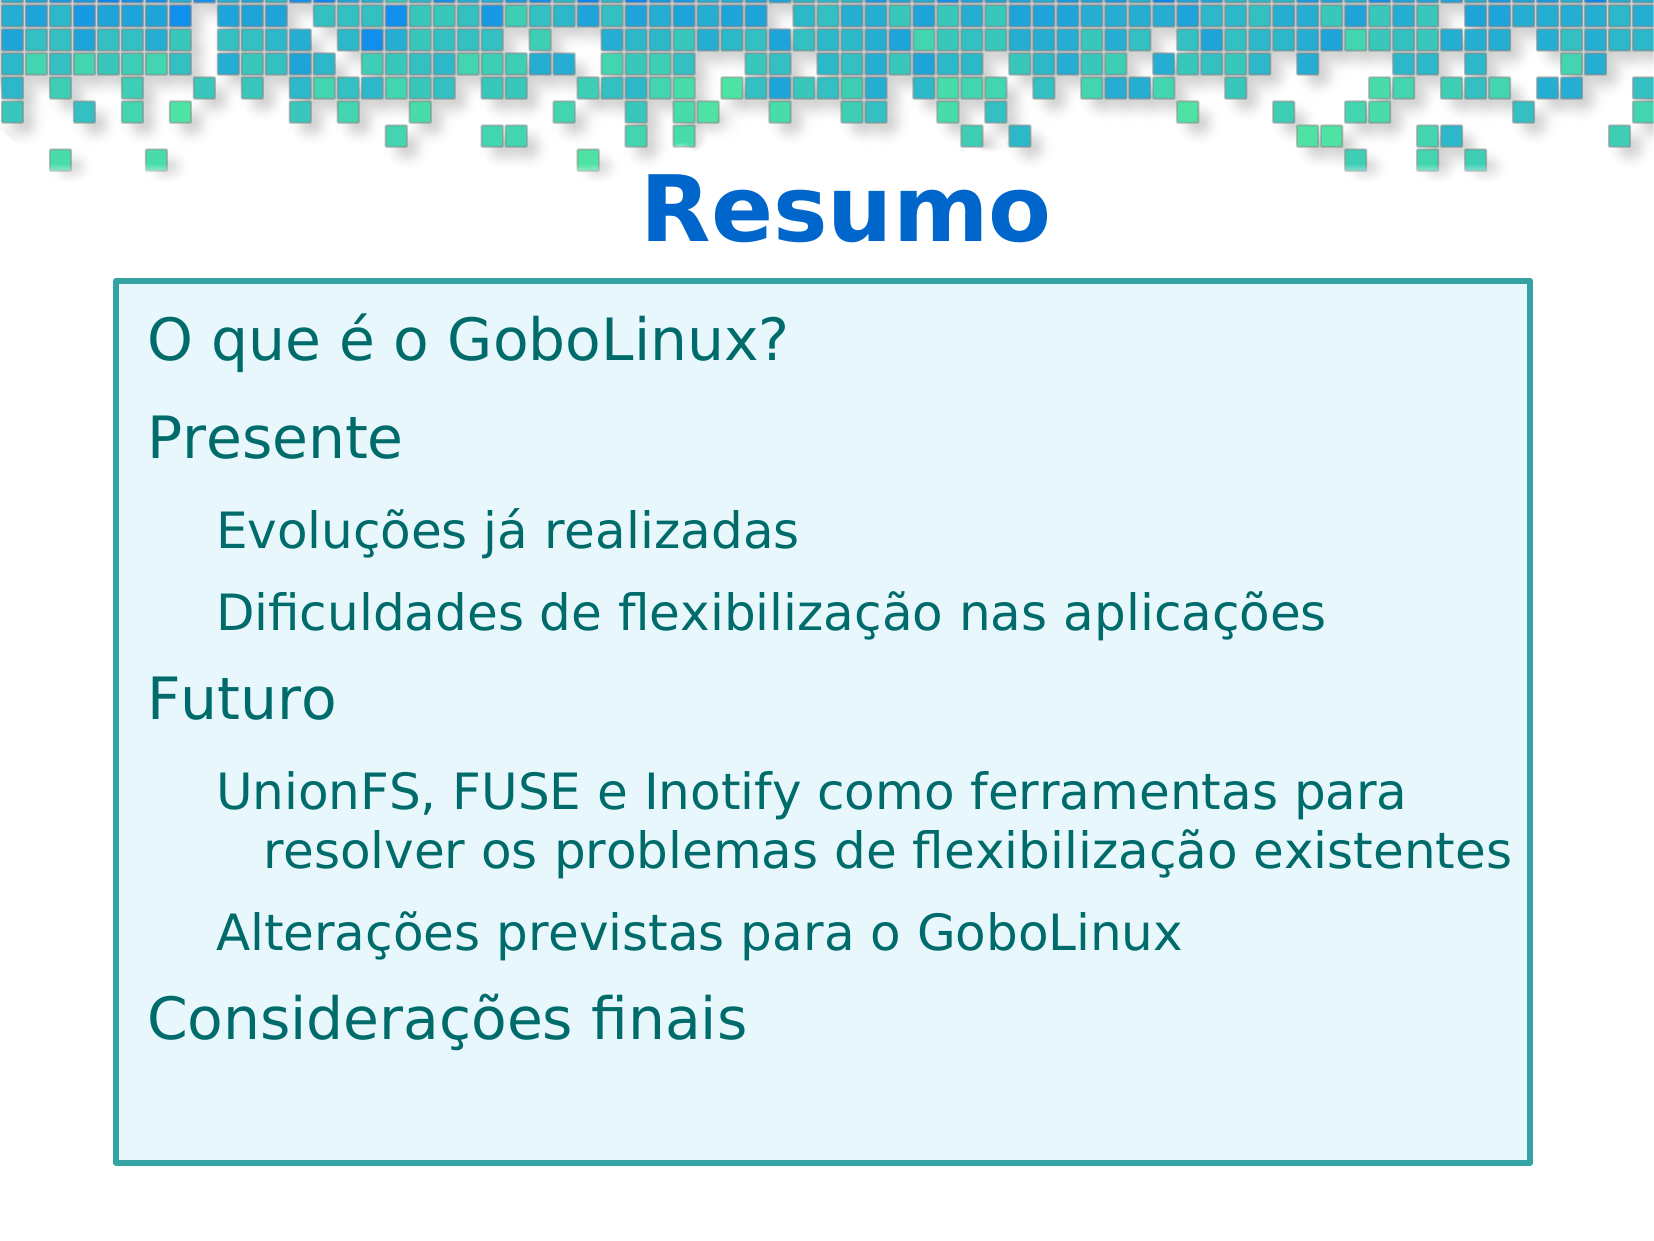

# Resumo
O que é o GoboLinux?
Presente
Evoluções já realizadas
Dificuldades de flexibilização nas aplicações
Futuro
UnionFS, FUSE e Inotify como ferramentas para resolver os problemas de flexibilização existentes
Alterações previstas para o GoboLinux
Considerações finais